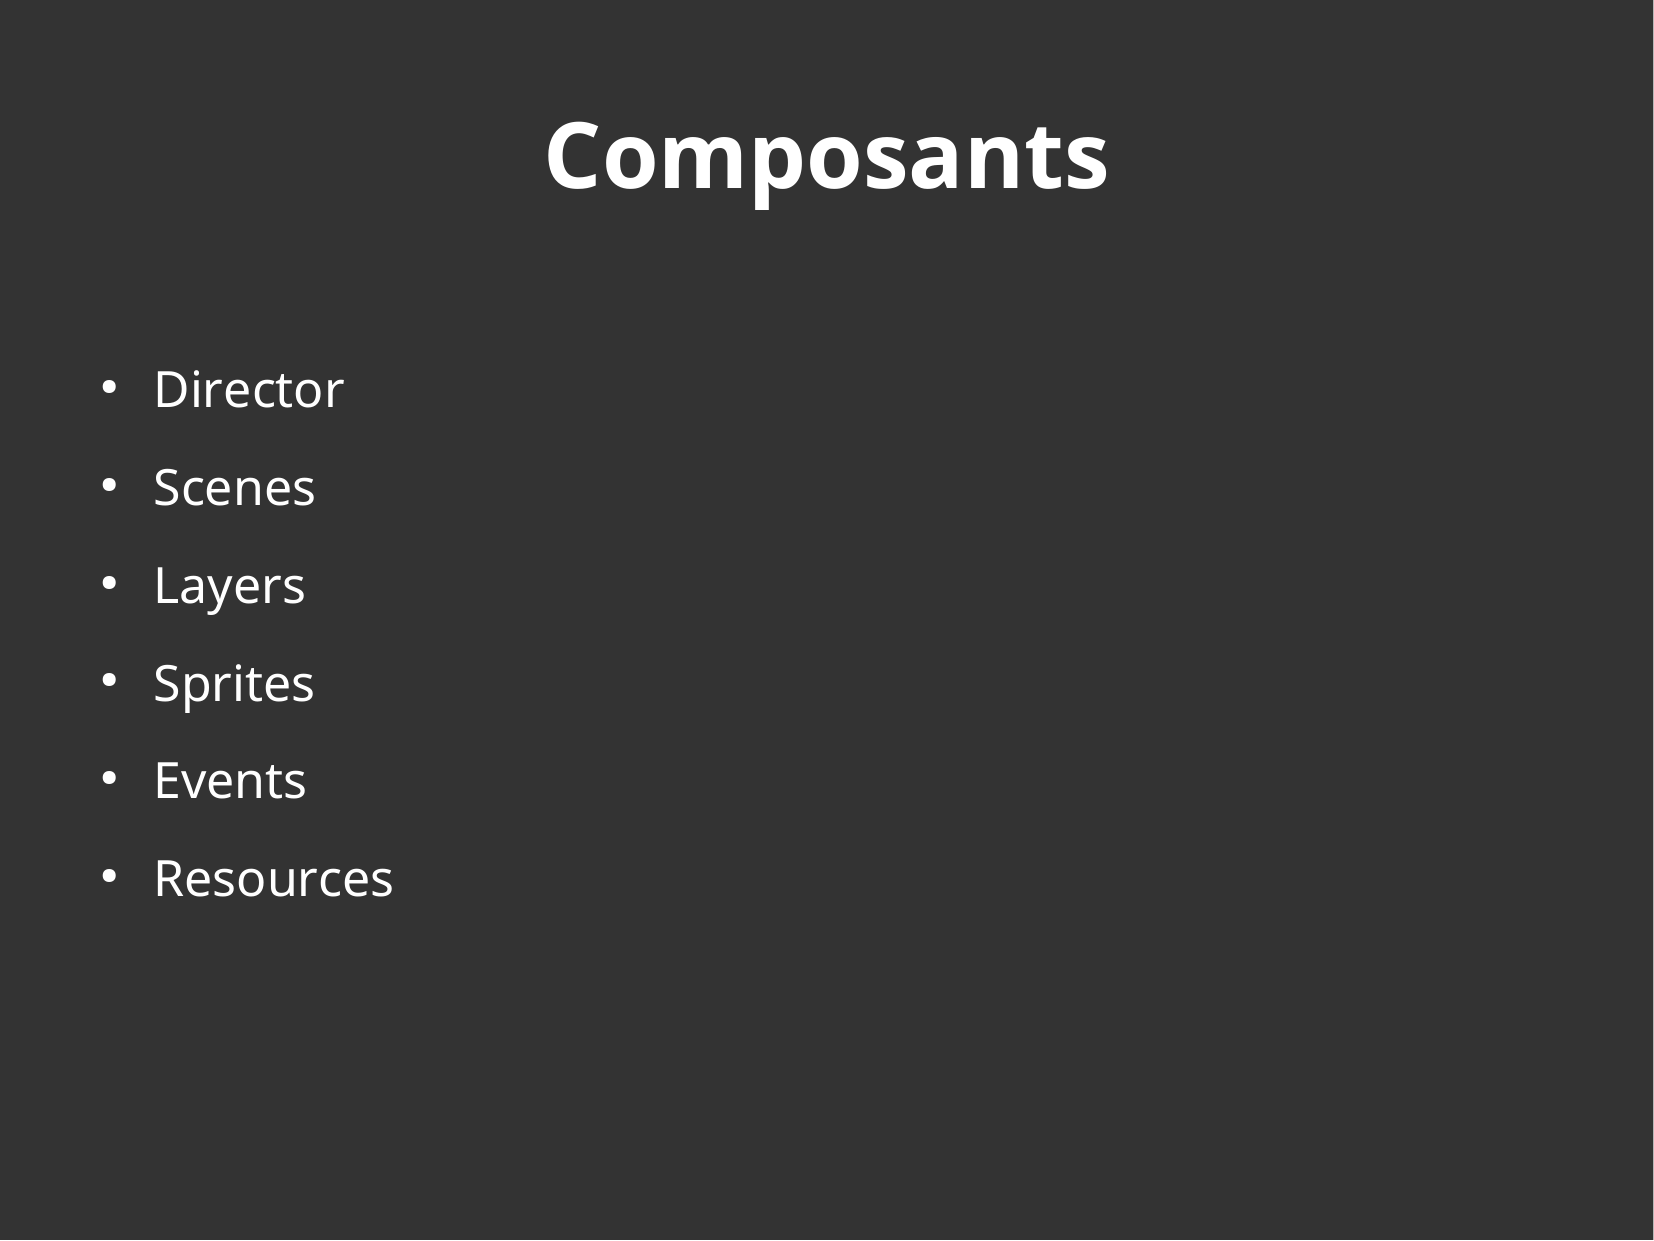

# Composants
Director
Scenes
Layers
Sprites
Events
Resources